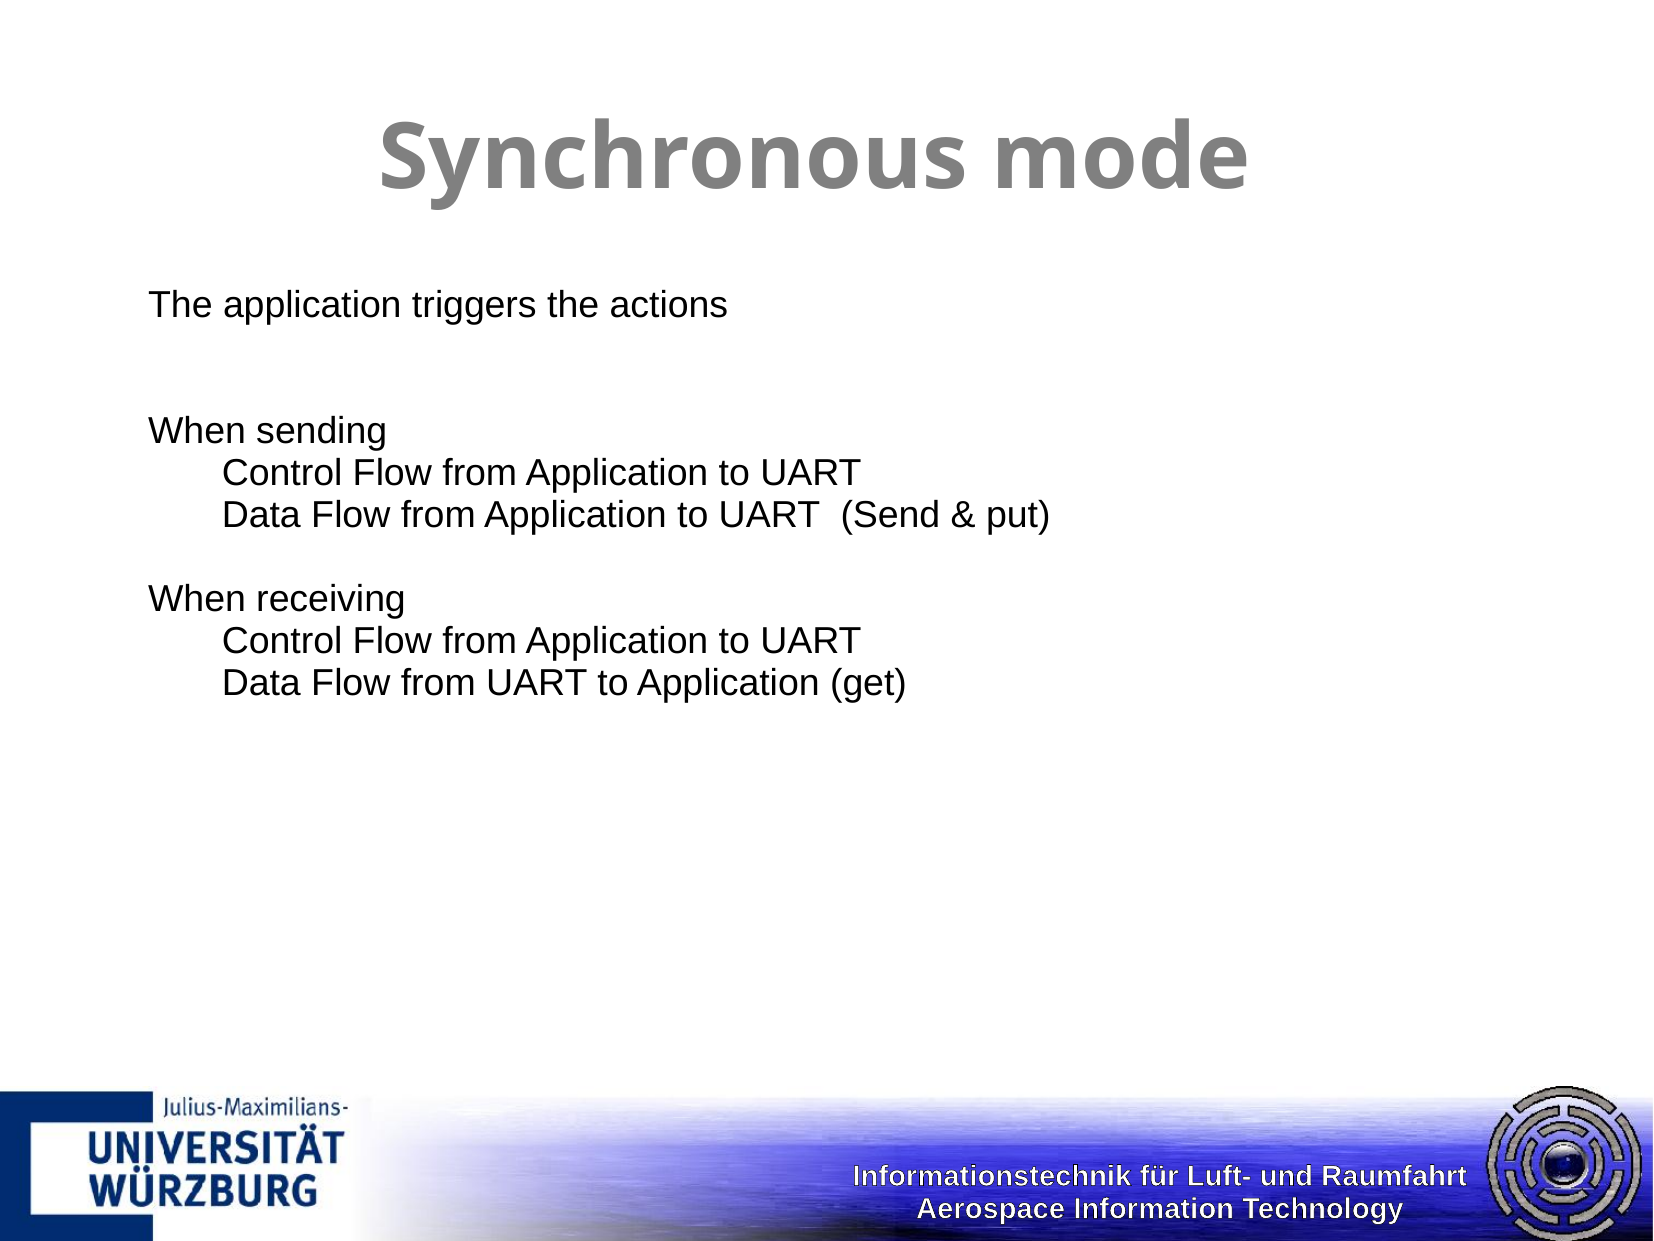

# Synchronous mode
The application triggers the actions
When sending
	Control Flow from Application to UART
	Data Flow from Application to UART (Send & put)
When receiving
	Control Flow from Application to UART
	Data Flow from UART to Application (get)